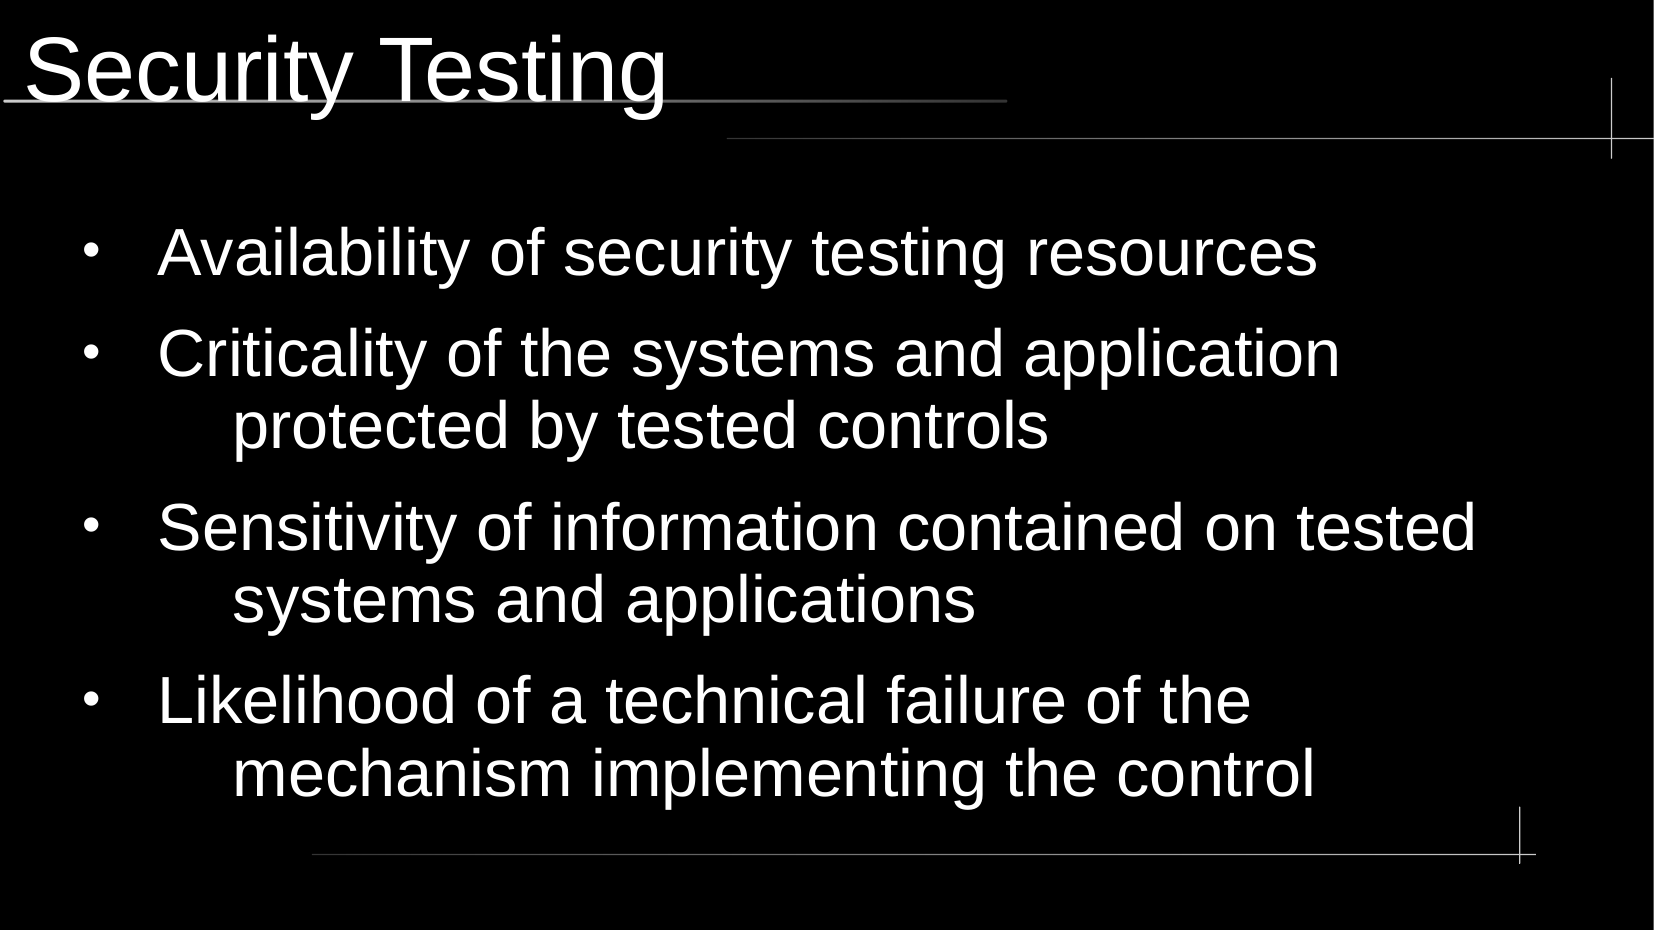

# Security Testing
Availability of security testing resources
Criticality of the systems and application protected by tested controls
Sensitivity of information contained on tested systems and applications
Likelihood of a technical failure of the mechanism implementing the control